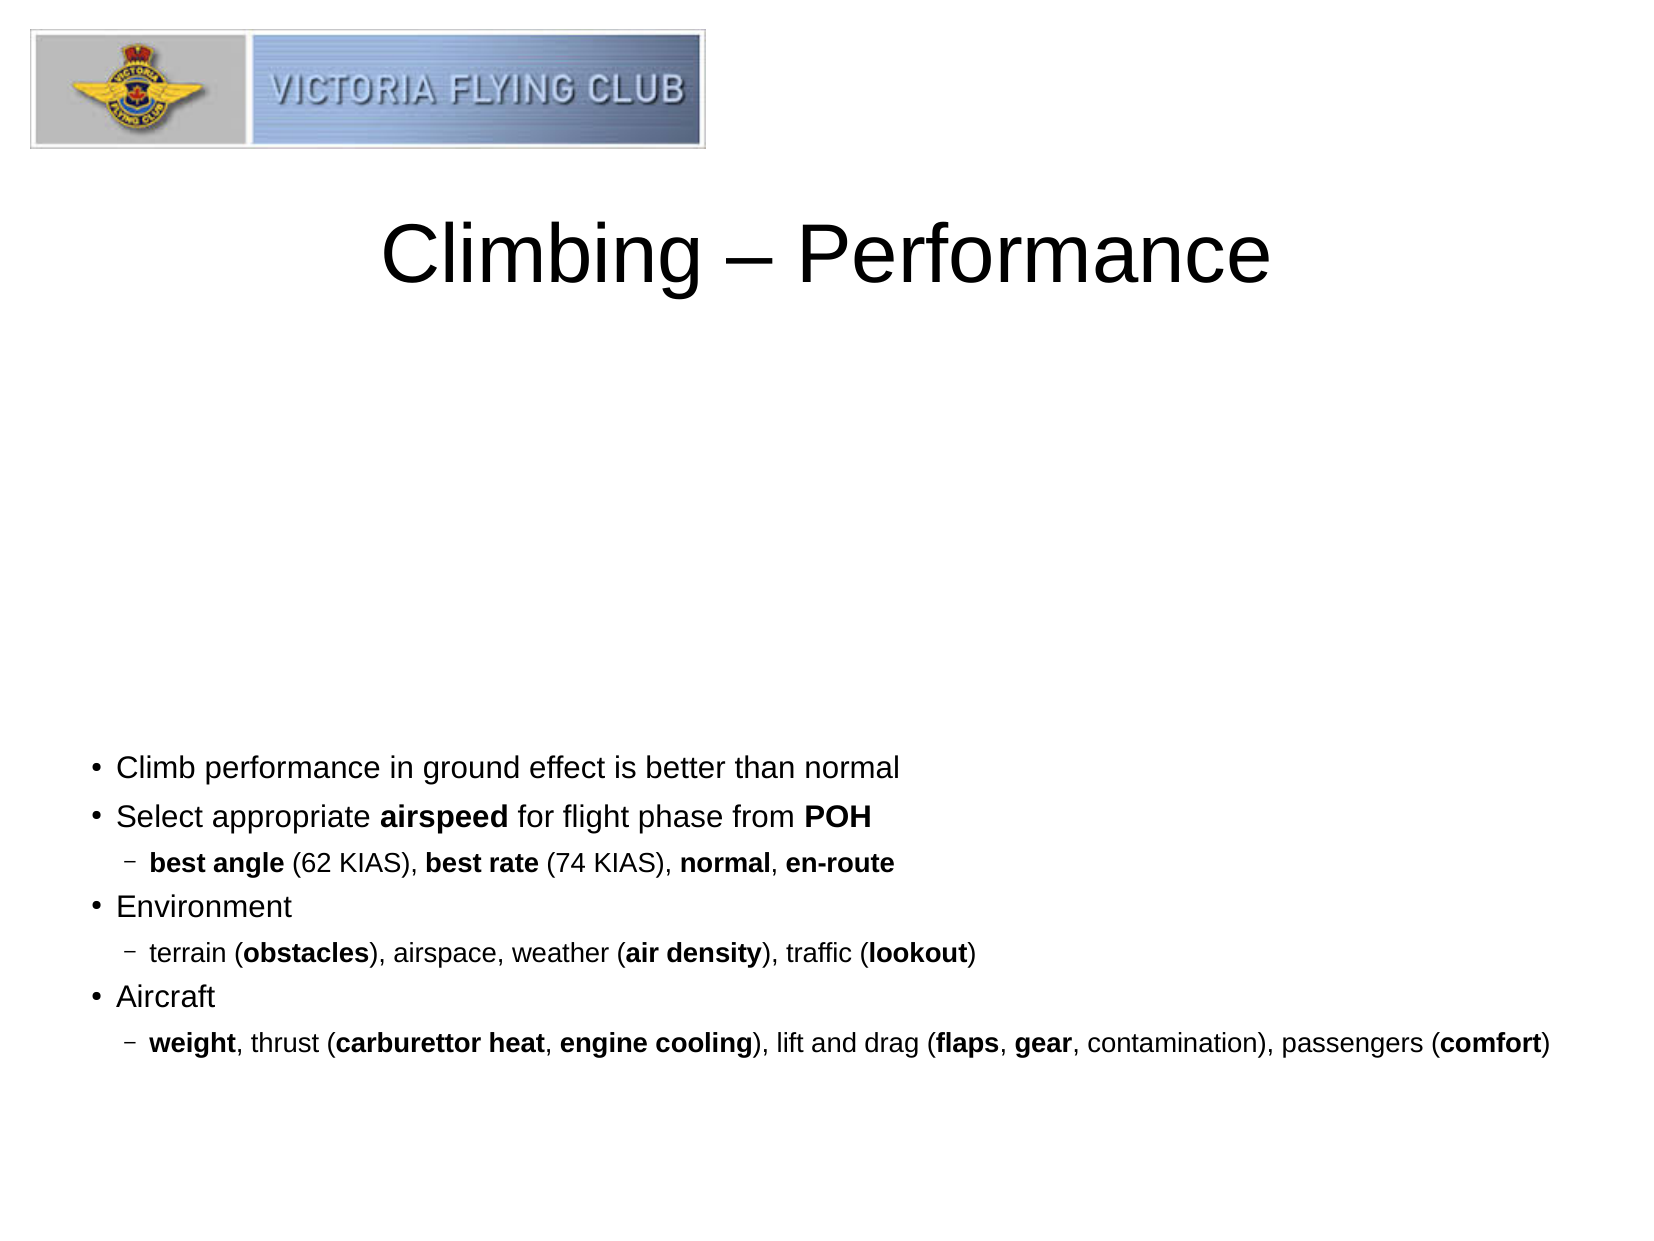

# Climbing – Performance
Climb performance in ground effect is better than normal
Select appropriate airspeed for flight phase from POH
best angle (62 KIAS), best rate (74 KIAS), normal, en-route
Environment
terrain (obstacles), airspace, weather (air density), traffic (lookout)
Aircraft
weight, thrust (carburettor heat, engine cooling), lift and drag (flaps, gear, contamination), passengers (comfort)